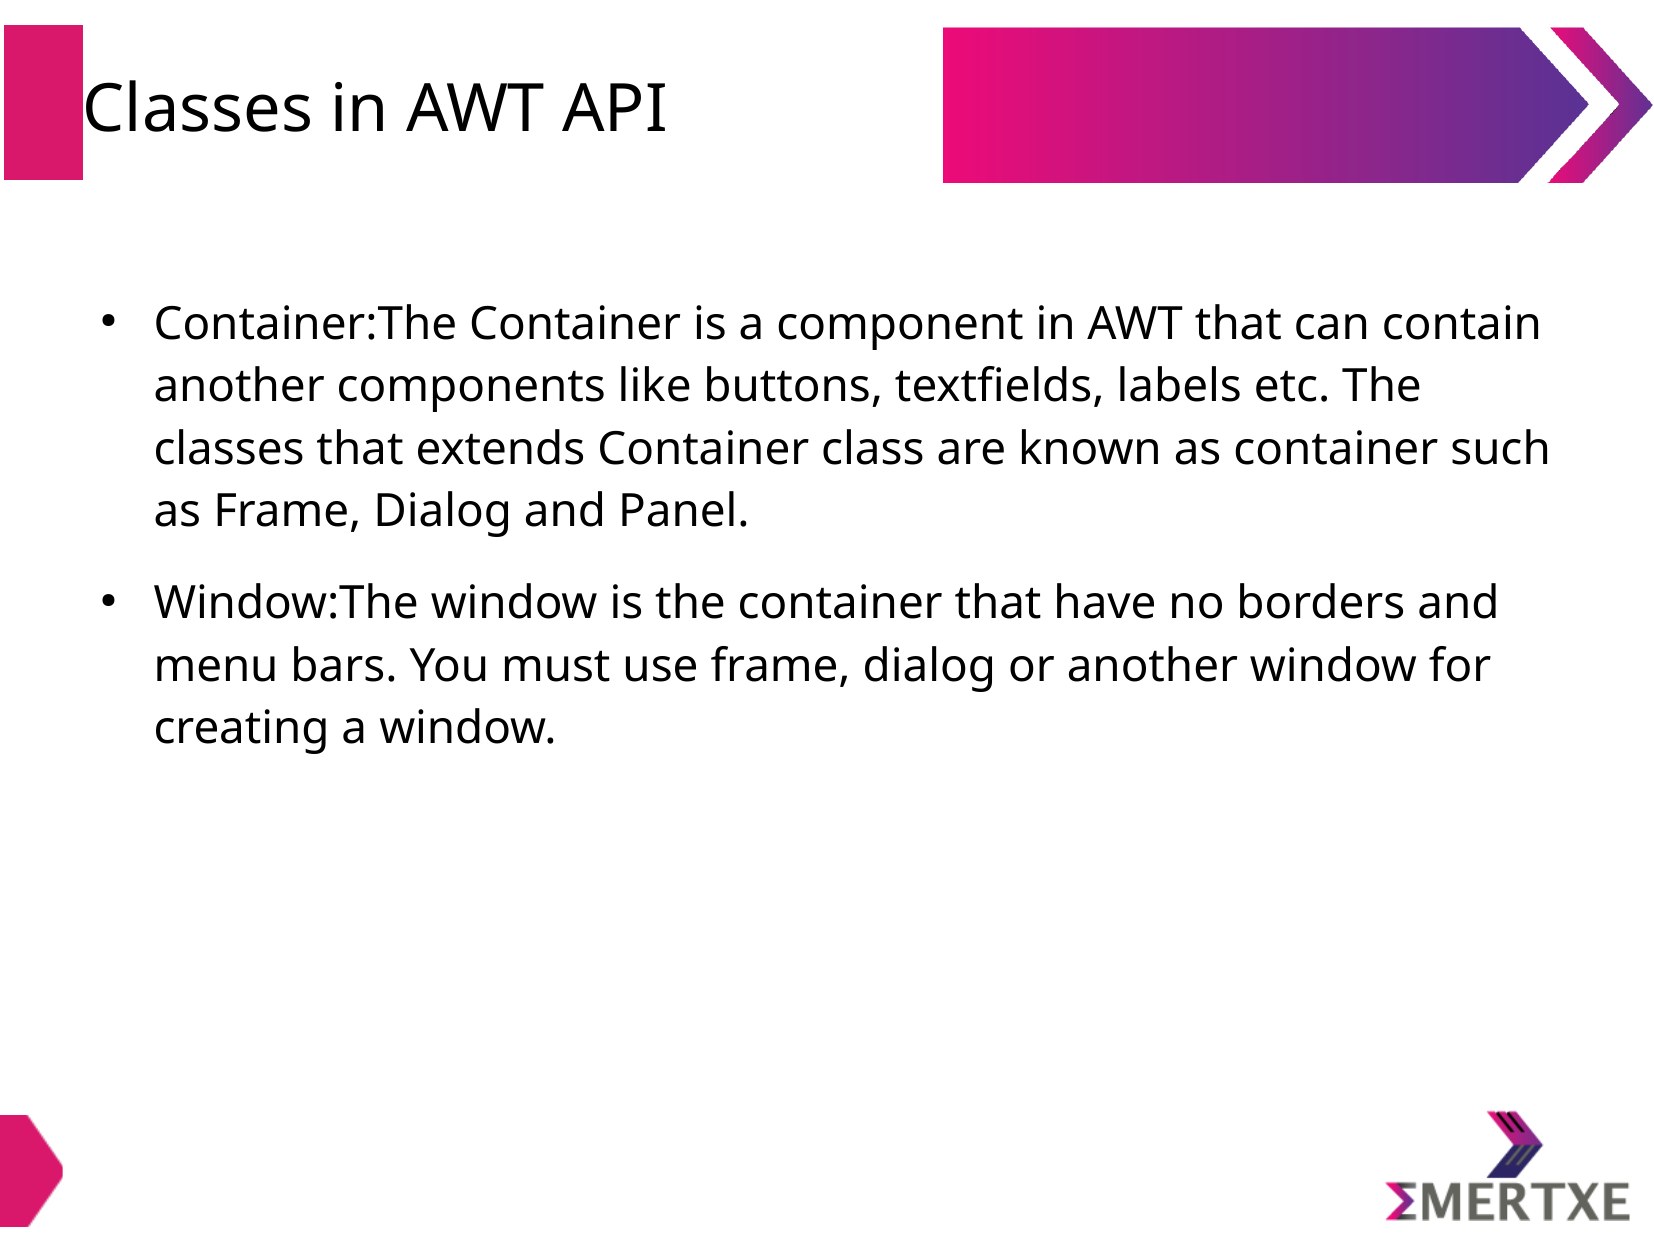

# Classes in AWT API
Container:The Container is a component in AWT that can contain another components like buttons, textfields, labels etc. The classes that extends Container class are known as container such as Frame, Dialog and Panel.
Window:The window is the container that have no borders and menu bars. You must use frame, dialog or another window for creating a window.